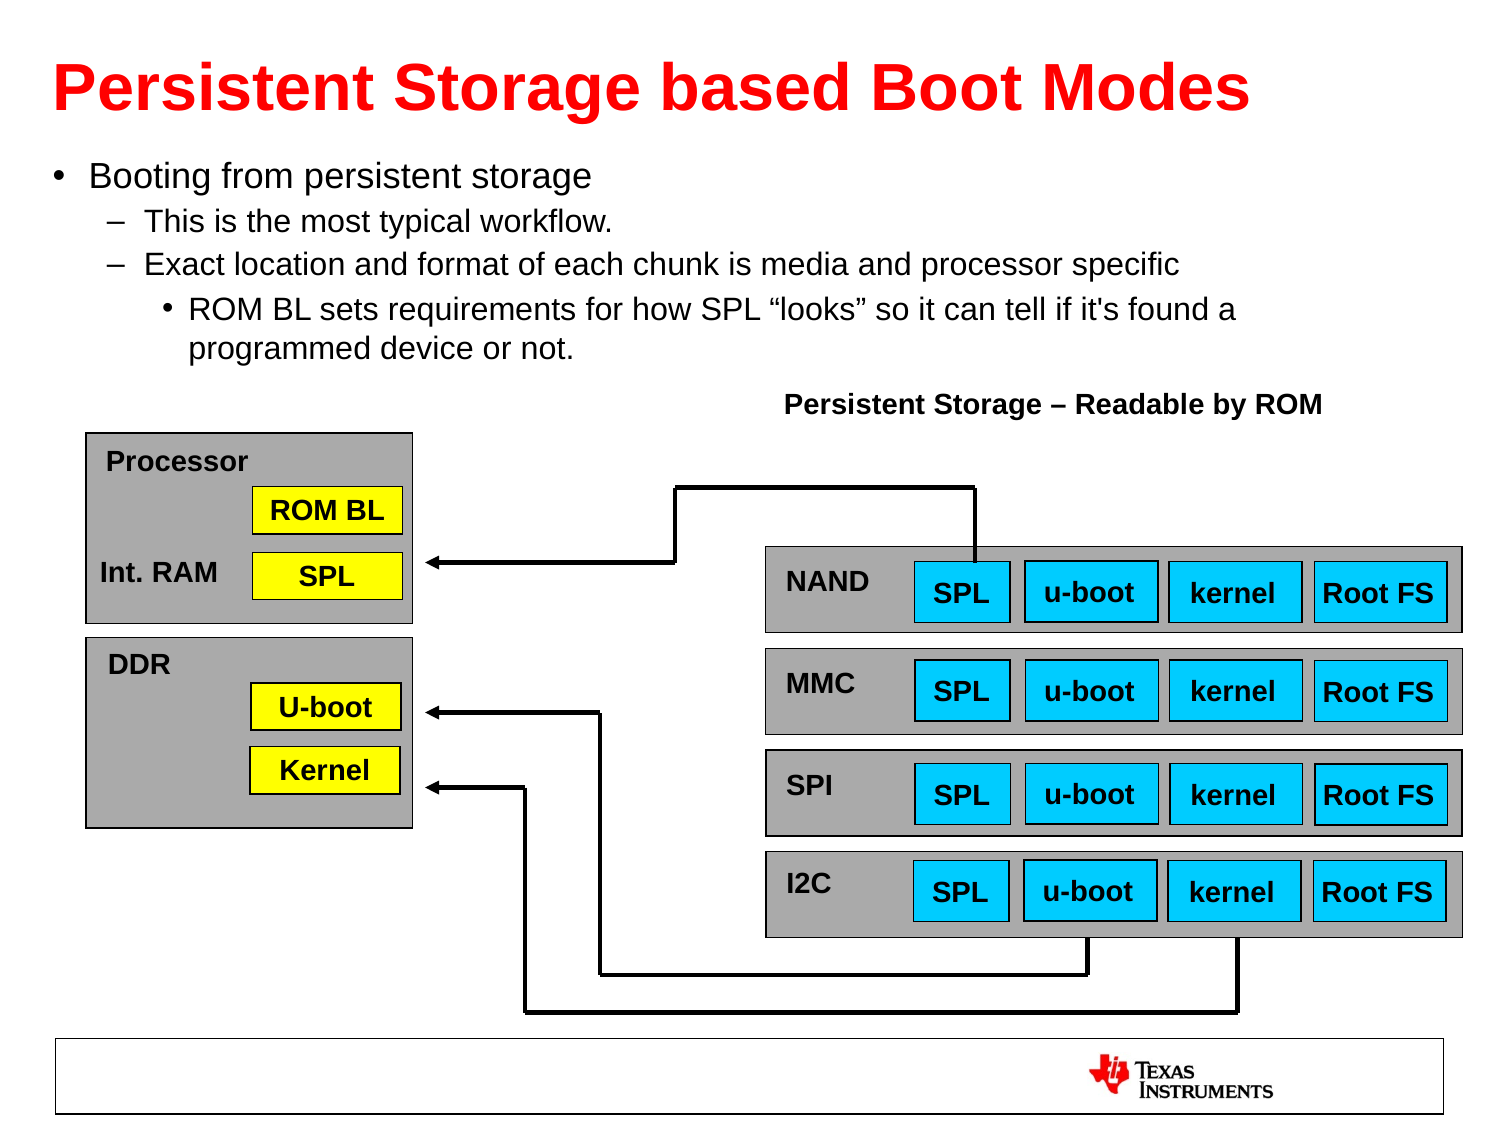

# Persistent Storage based Boot Modes
Booting from persistent storage
This is the most typical workflow.
Exact location and format of each chunk is media and processor specific
ROM BL sets requirements for how SPL “looks” so it can tell if it's found a programmed device or not.
Persistent Storage – Readable by ROM
Processor
ROM BL
Int. RAM
SPL
NAND
u-boot
SPL
kernel
Root FS
DDR
MMC
u-boot
SPL
kernel
Root FS
U-boot
Kernel
SPI
u-boot
SPL
kernel
Root FS
I2C
u-boot
SPL
kernel
Root FS